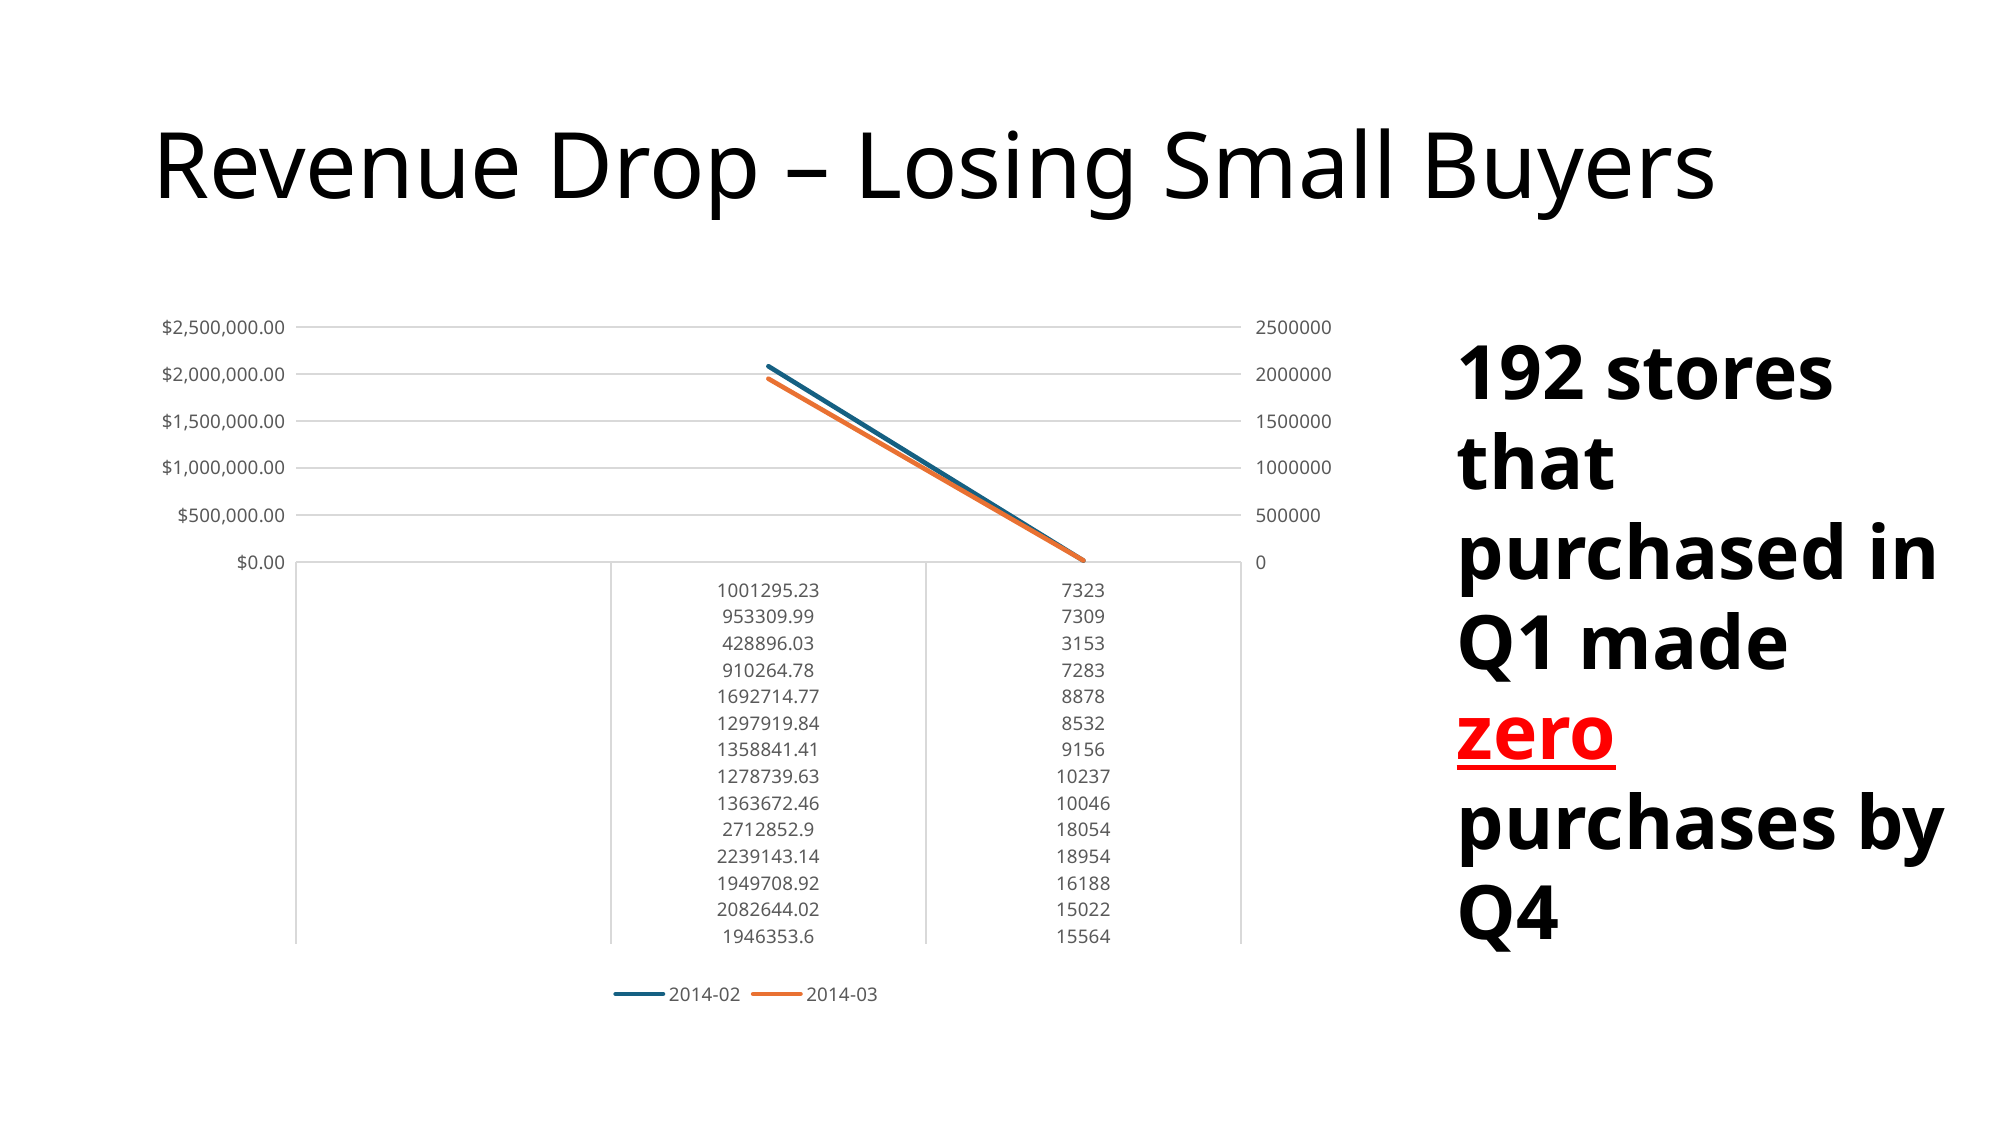

# Revenue Drop – Losing Small Buyers
### Chart
| Category | revenue | transactions |
|---|---|---|
| 15564 | 1946353.6 | 15564.0 |
| 15022 | 2082644.02 | 15022.0 |
| 16188 | 1949708.92 | 16188.0 |
| 18954 | 2239143.14 | 18954.0 |
| 18054 | 2712852.9 | 18054.0 |
| 10046 | 1363672.46 | 10046.0 |
| 10237 | 1278739.63 | 10237.0 |
| 9156 | 1358841.41 | 9156.0 |
| 8532 | 1297919.84 | 8532.0 |
| 8878 | 1692714.77 | 8878.0 |
| 7283 | 910264.78 | 7283.0 |
| 3153 | 428896.03 | 3153.0 |
| 7309 | 953309.99 | 7309.0 |
| 7323 | 1001295.23 | 7323.0 |192 stores that purchased in Q1 made zero purchases by Q4